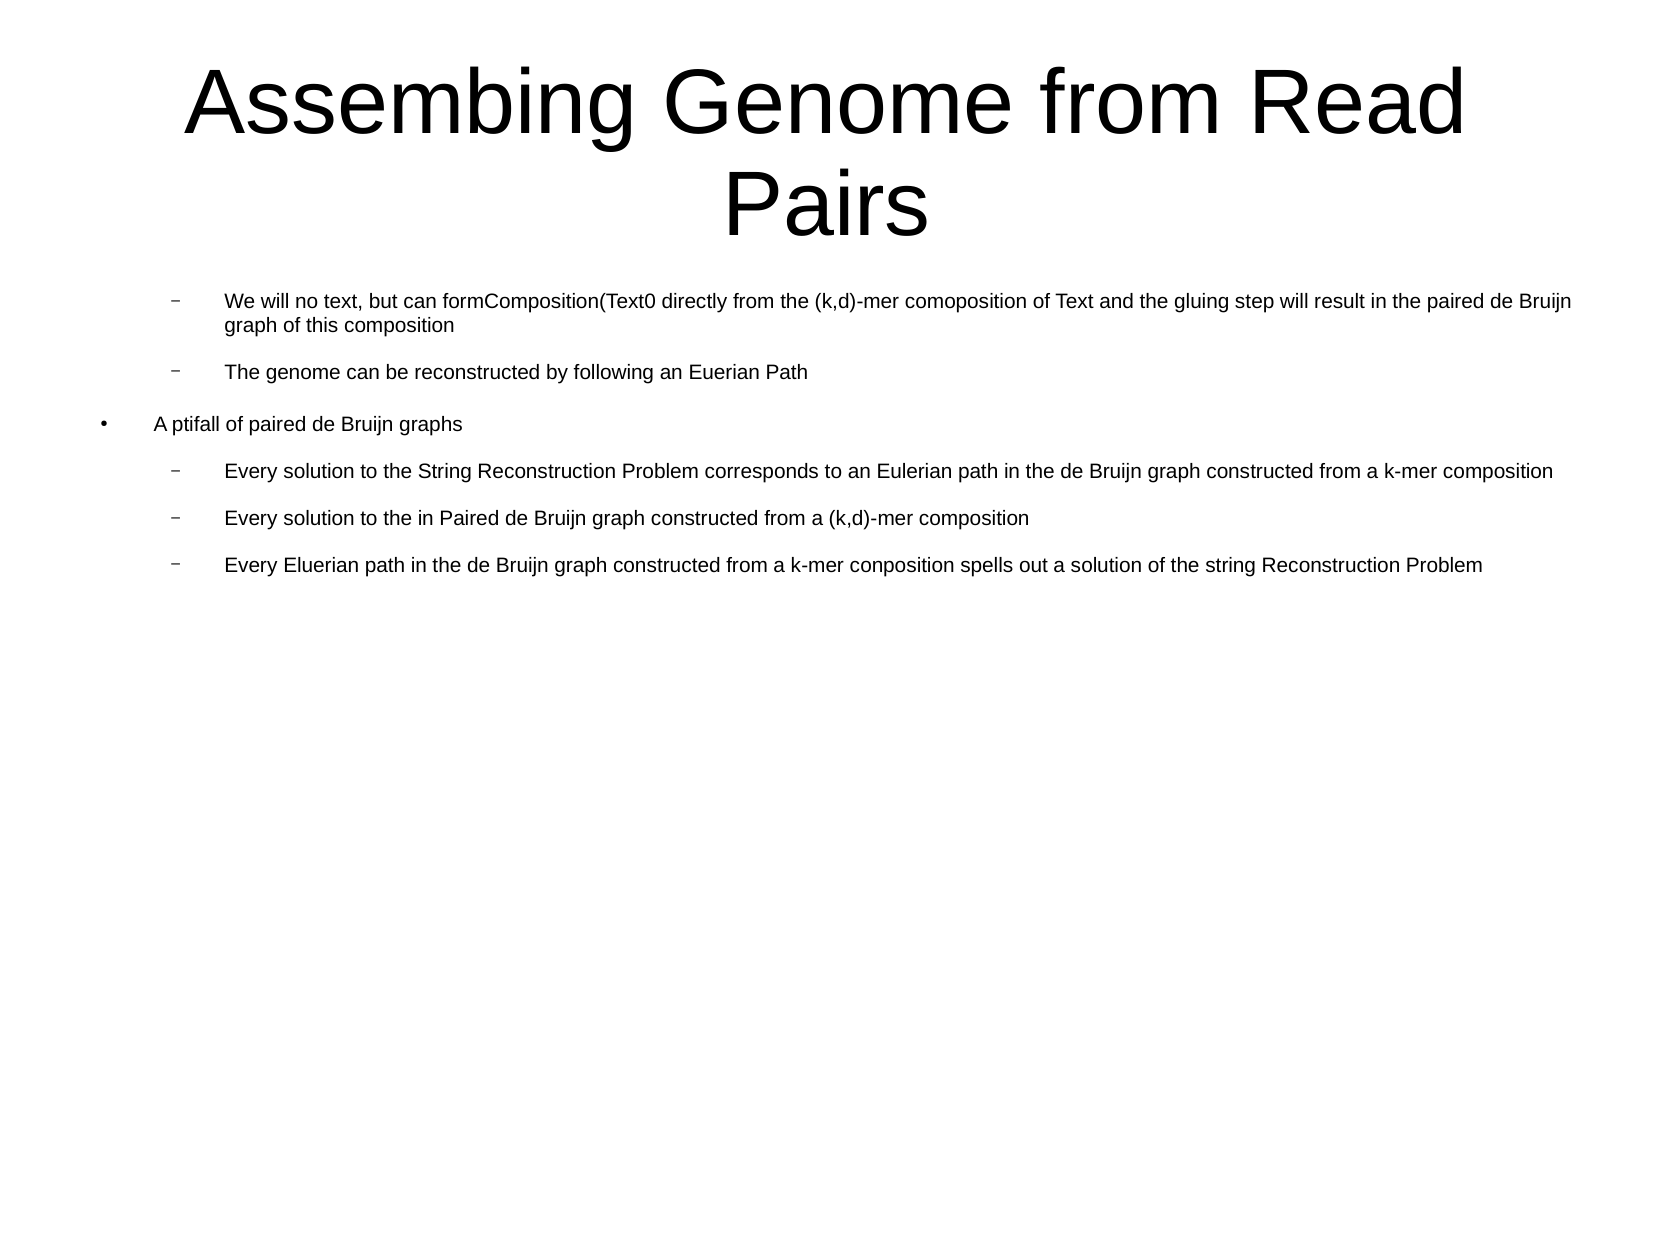

# Assembing Genome from Read Pairs
We will no text, but can formComposition(Text0 directly from the (k,d)-mer comoposition of Text and the gluing step will result in the paired de Bruijn graph of this composition
The genome can be reconstructed by following an Euerian Path
A ptifall of paired de Bruijn graphs
Every solution to the String Reconstruction Problem corresponds to an Eulerian path in the de Bruijn graph constructed from a k-mer composition
Every solution to the in Paired de Bruijn graph constructed from a (k,d)-mer composition
Every Eluerian path in the de Bruijn graph constructed from a k-mer conposition spells out a solution of the string Reconstruction Problem